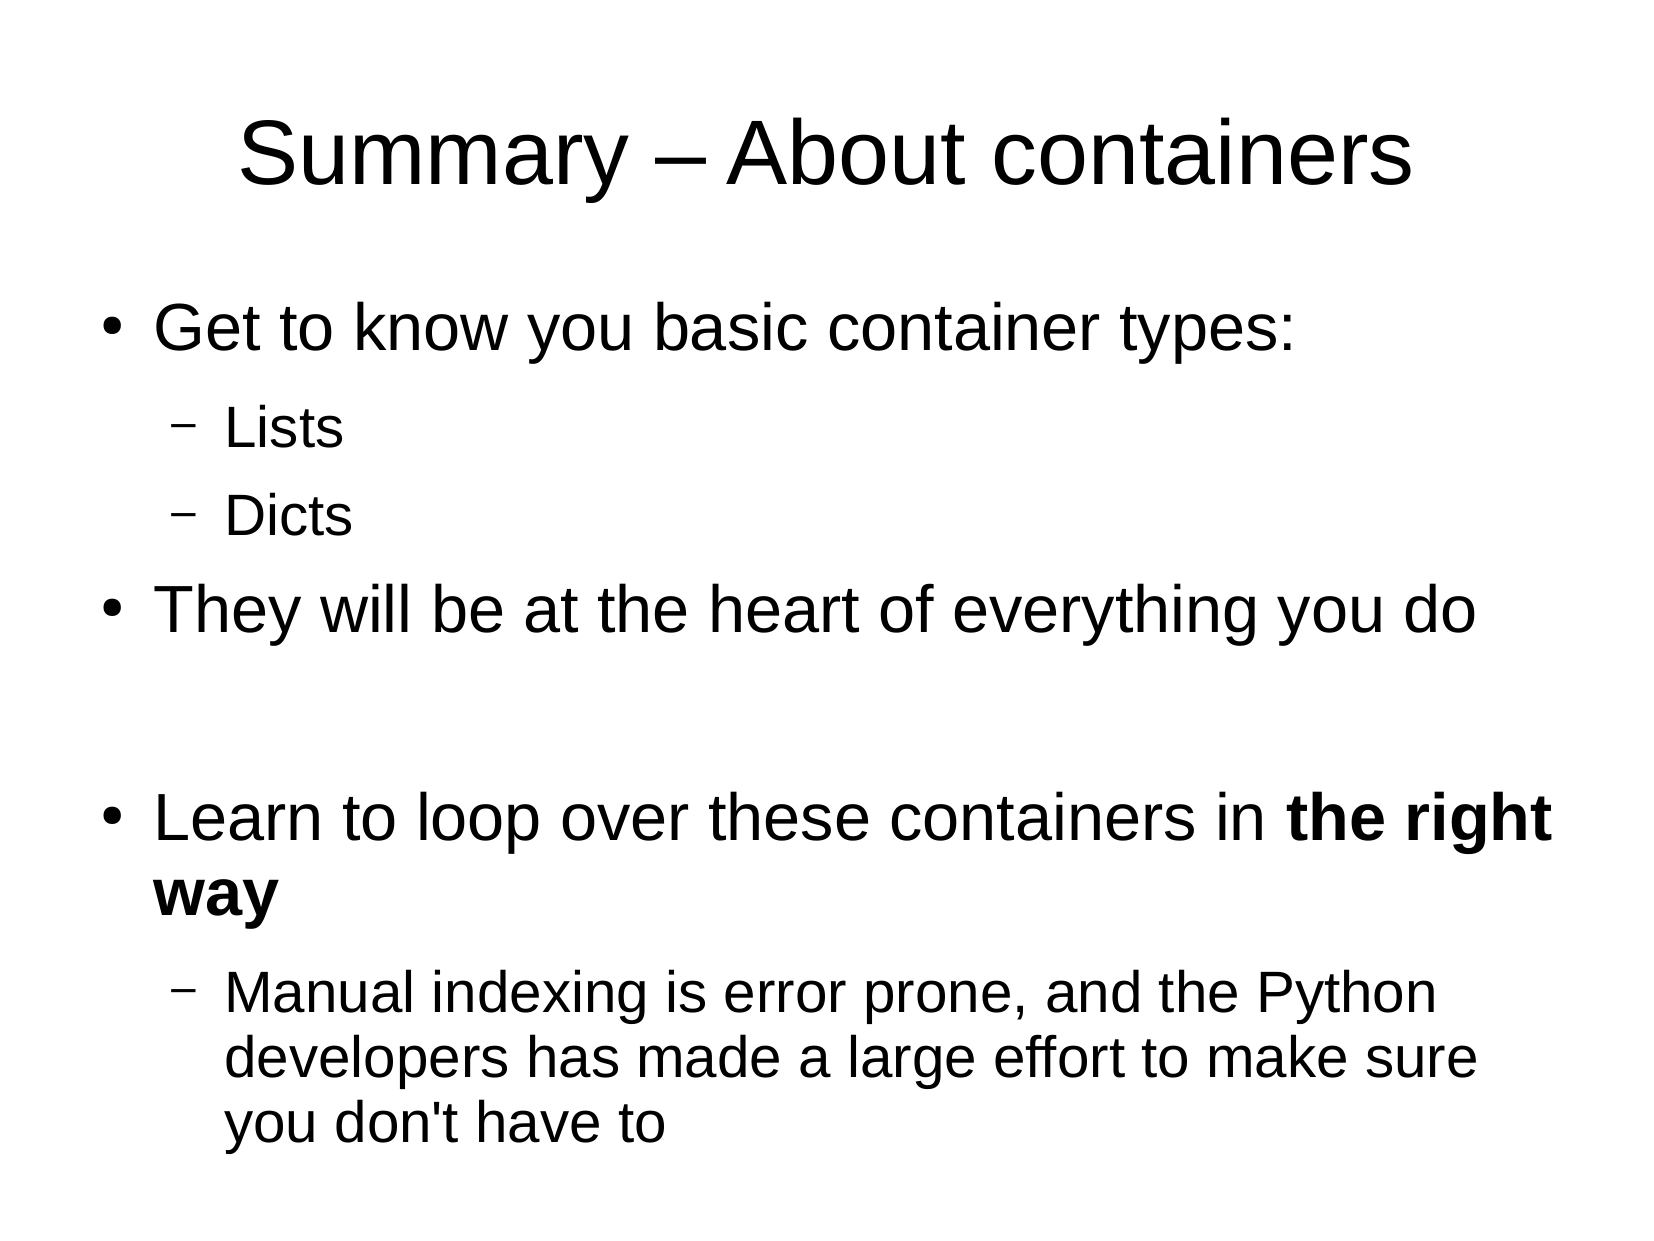

# Summary – About containers
Get to know you basic container types:
Lists
Dicts
They will be at the heart of everything you do
Learn to loop over these containers in the right way
Manual indexing is error prone, and the Python developers has made a large effort to make sure you don't have to